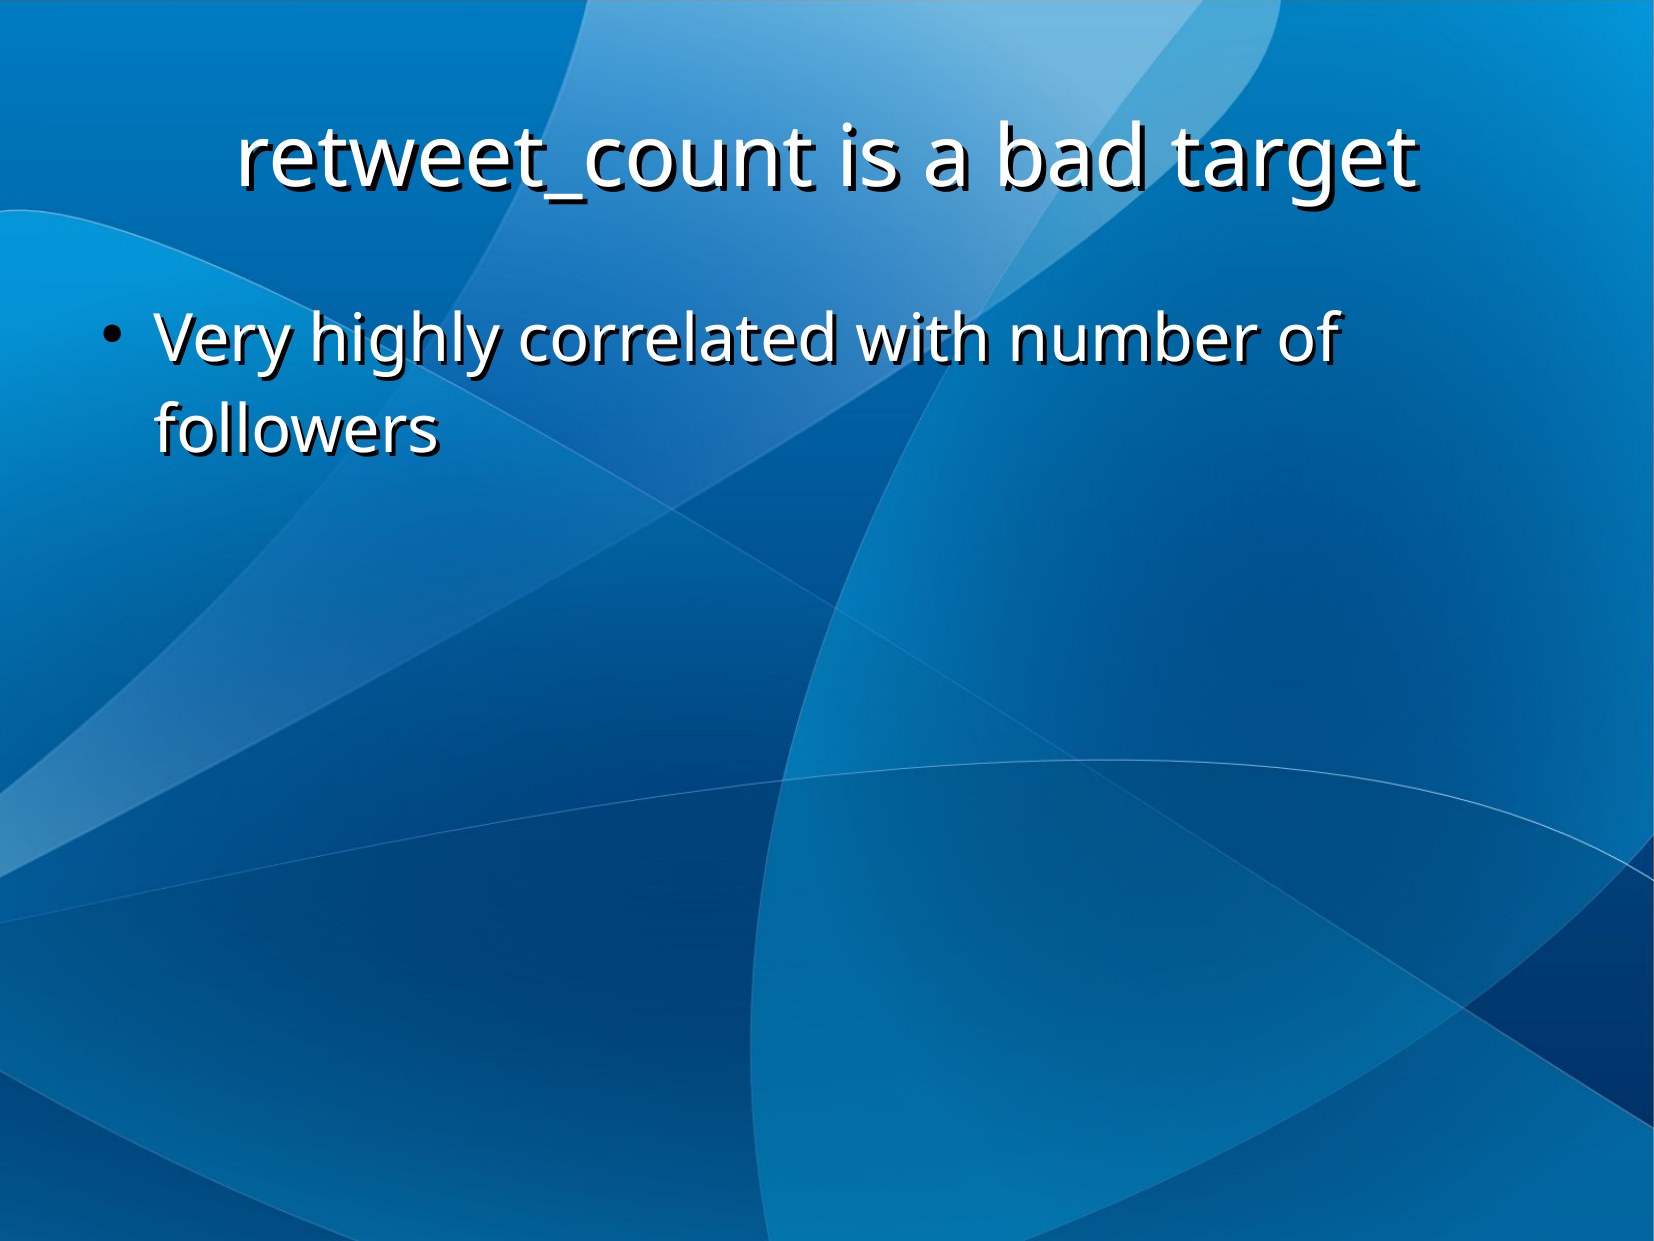

# retweet_count is a bad target
Very highly correlated with number of followers